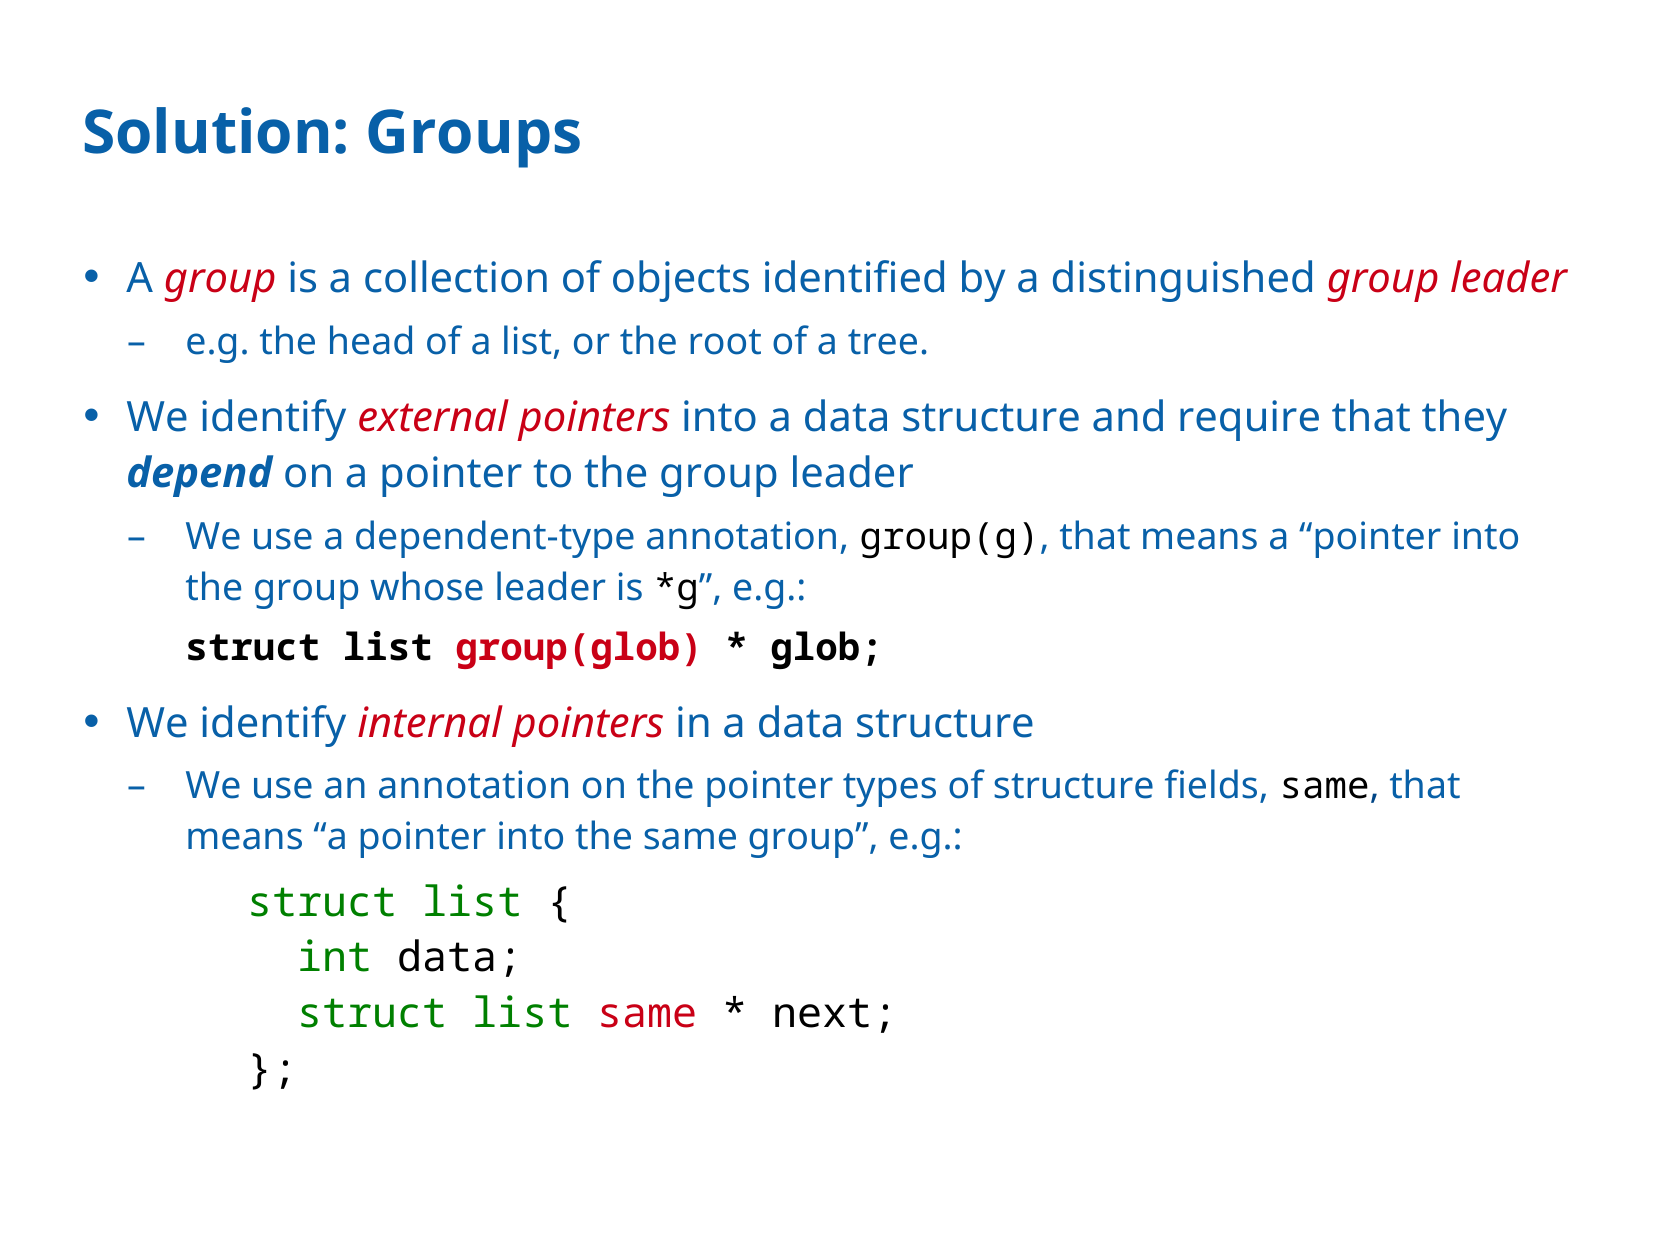

# Solution: Groups
A group is a collection of objects identified by a distinguished group leader
e.g. the head of a list, or the root of a tree.
We identify external pointers into a data structure and require that they depend on a pointer to the group leader
We use a dependent-type annotation, group(g), that means a “pointer into the group whose leader is *g”, e.g.:
struct list group(glob) * glob;
We identify internal pointers in a data structure
We use an annotation on the pointer types of structure fields, same, that means “a pointer into the same group”, e.g.:
	struct list {
	 int data;
	 struct list same * next;
	};